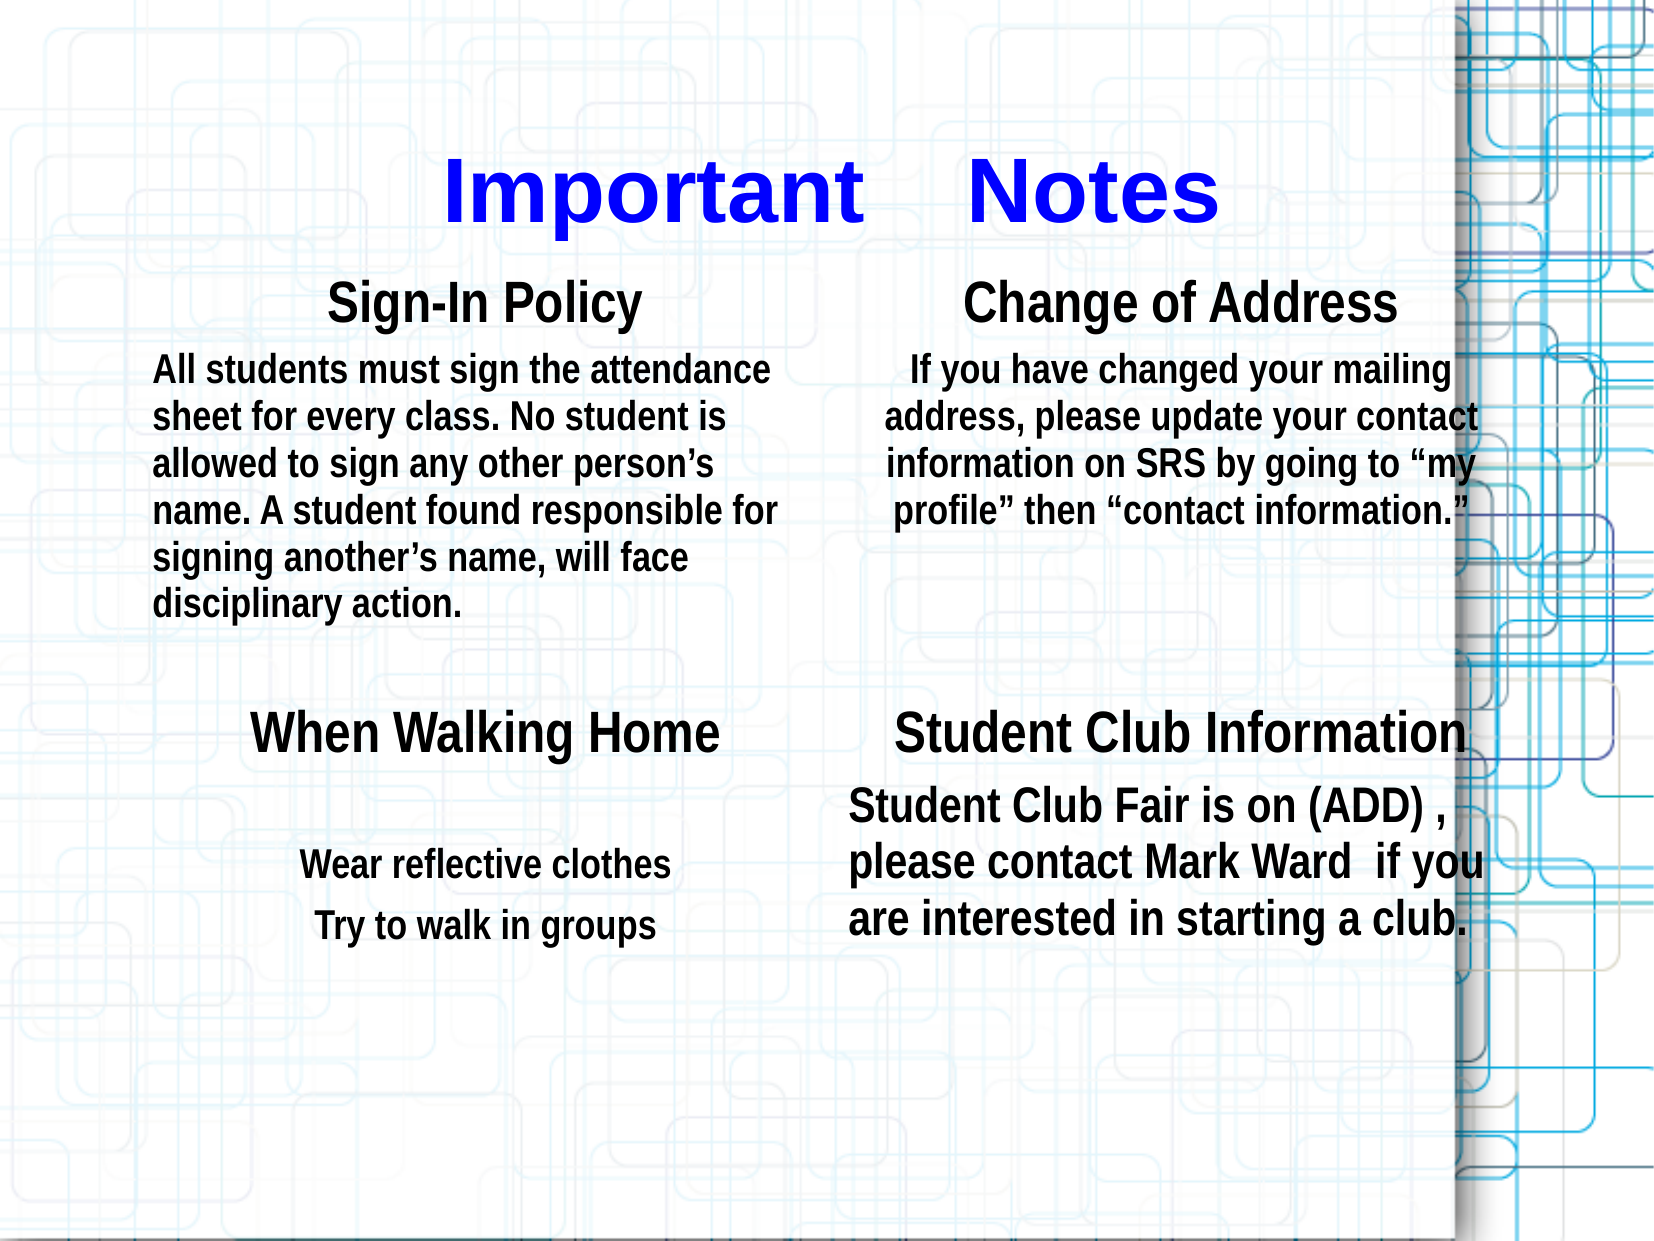

# Important Notes
| Sign-In Policy All students must sign the attendance sheet for every class. No student is allowed to sign any other person’s name. A student found responsible for signing another’s name, will face disciplinary action. | Change of Address If you have changed your mailing address, please update your contact information on SRS by going to “my profile” then “contact information.” |
| --- | --- |
| When Walking Home Wear reflective clothes Try to walk in groups | Student Club Information Student Club Fair is on (ADD) , please contact Mark Ward if you are interested in starting a club. |